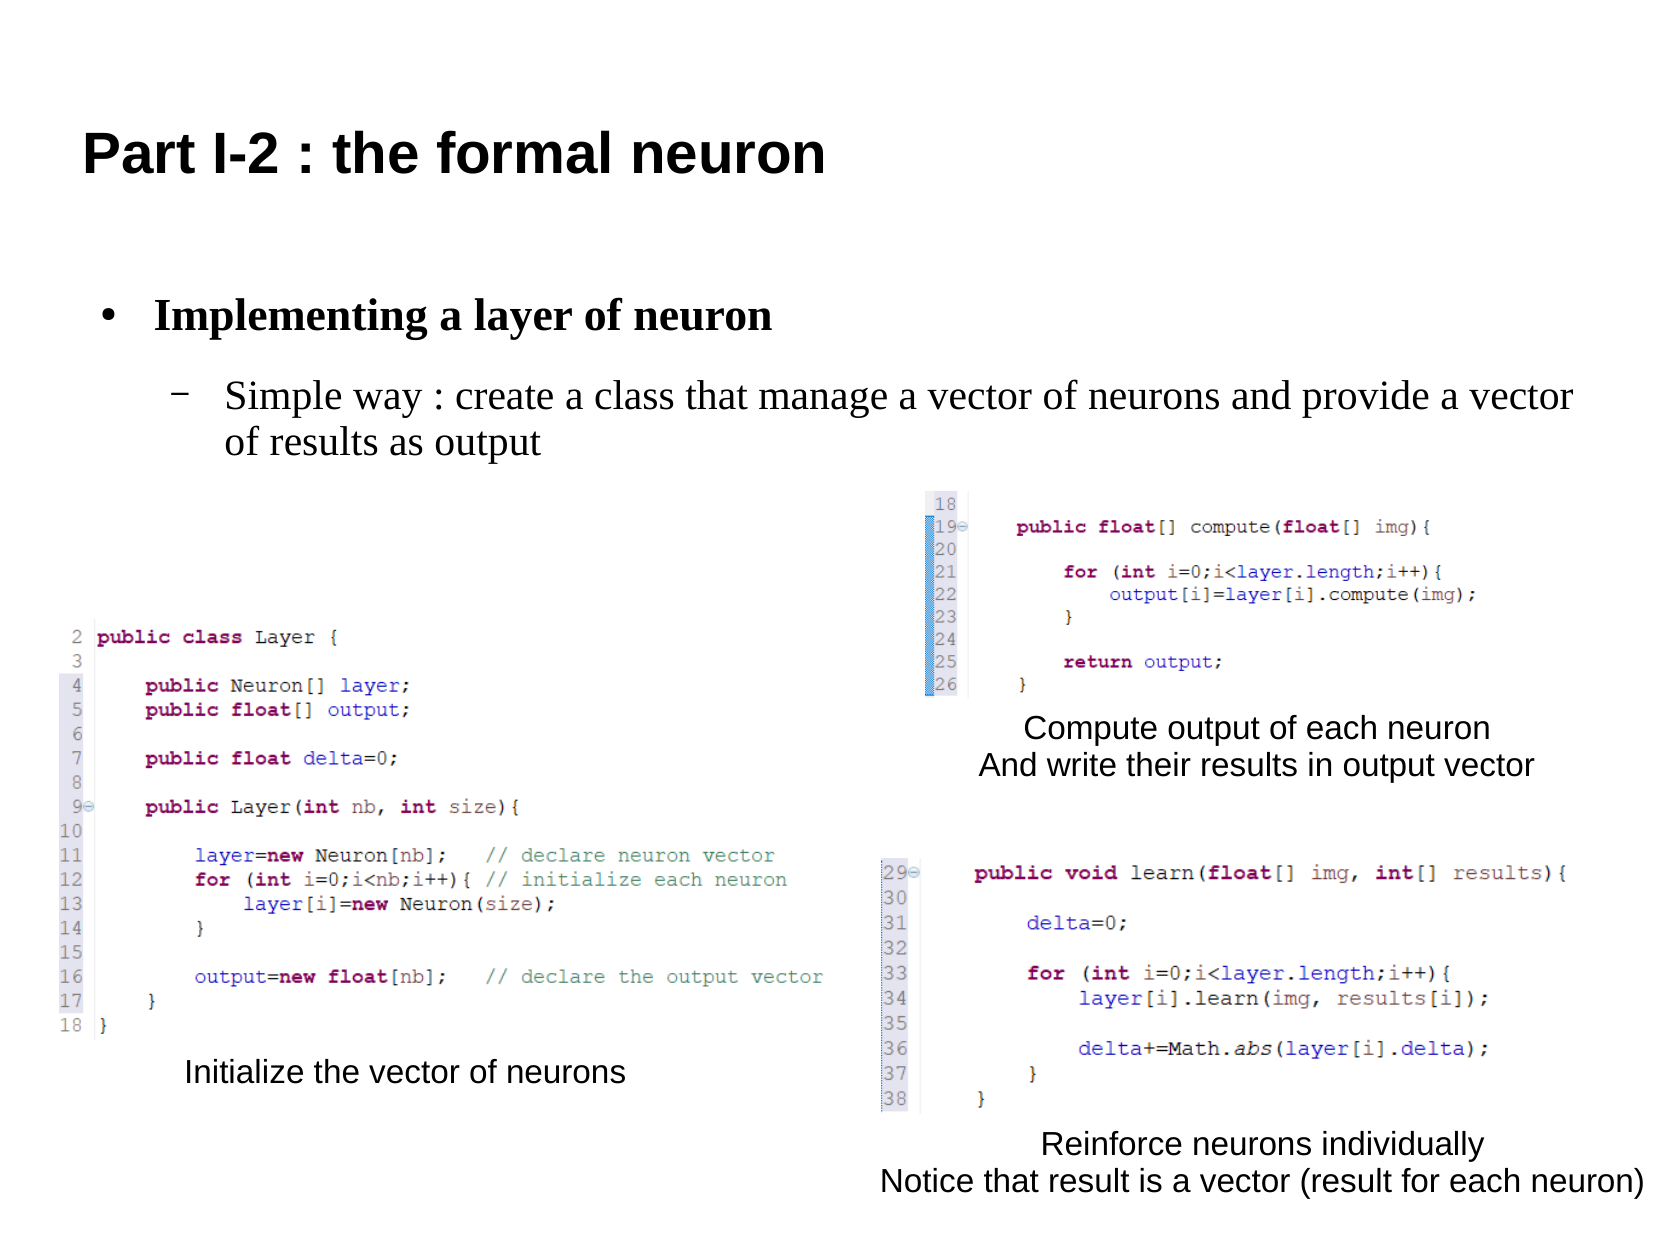

# Part I-2 : the formal neuron
Implementing a layer of neuron
Simple way : create a class that manage a vector of neurons and provide a vector of results as output
Compute output of each neuron
And write their results in output vector
Initialize the vector of neurons
Reinforce neurons individually
Notice that result is a vector (result for each neuron)